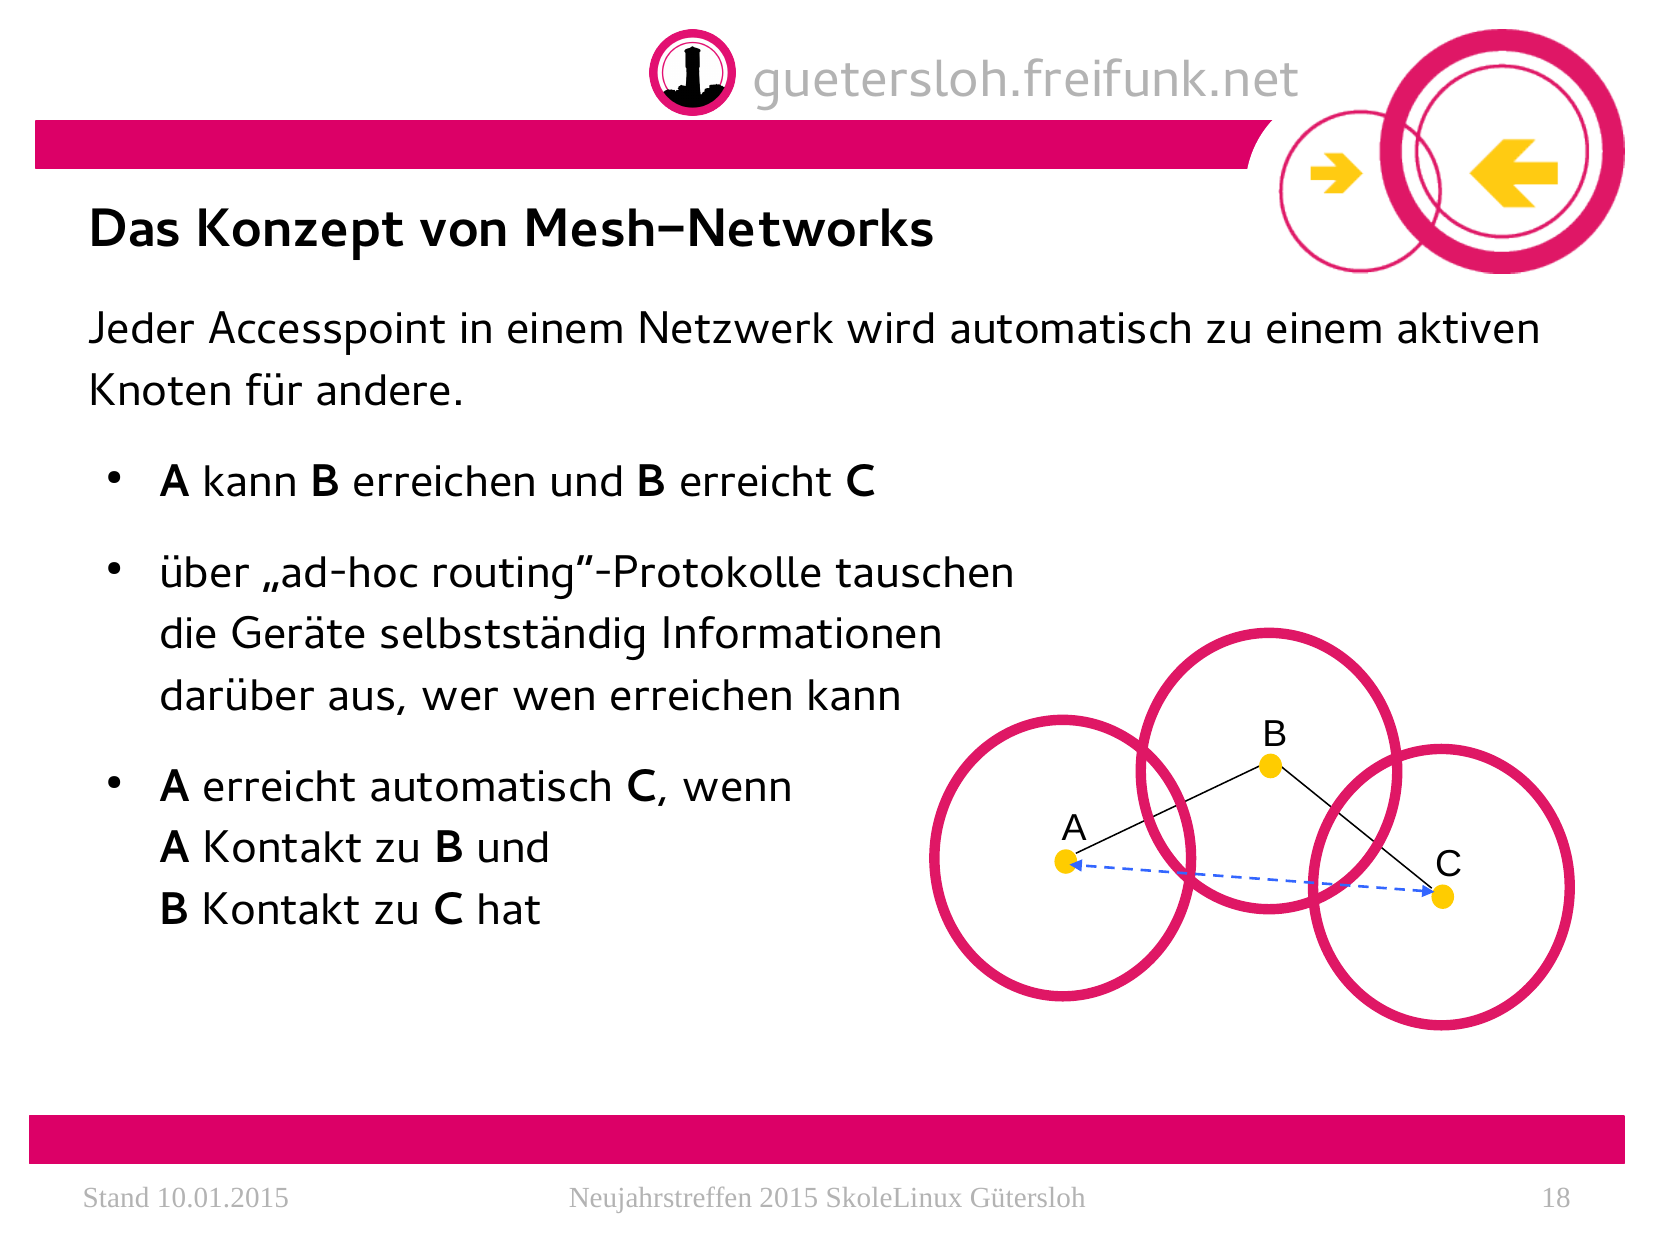

# Das Konzept von Mesh-Networks
Jeder Accesspoint in einem Netzwerk wird automatisch zu einem aktiven Knoten für andere.
A kann B erreichen und B erreicht C
über „ad-hoc routing“-Protokolle tauschen
die Geräte selbstständig Informationen
darüber aus, wer wen erreichen kann
A erreicht automatisch C, wenn
A Kontakt zu B und
B Kontakt zu C hat
B
A
C
Stand 10.01.2015
Neujahrstreffen 2015 SkoleLinux Gütersloh
18